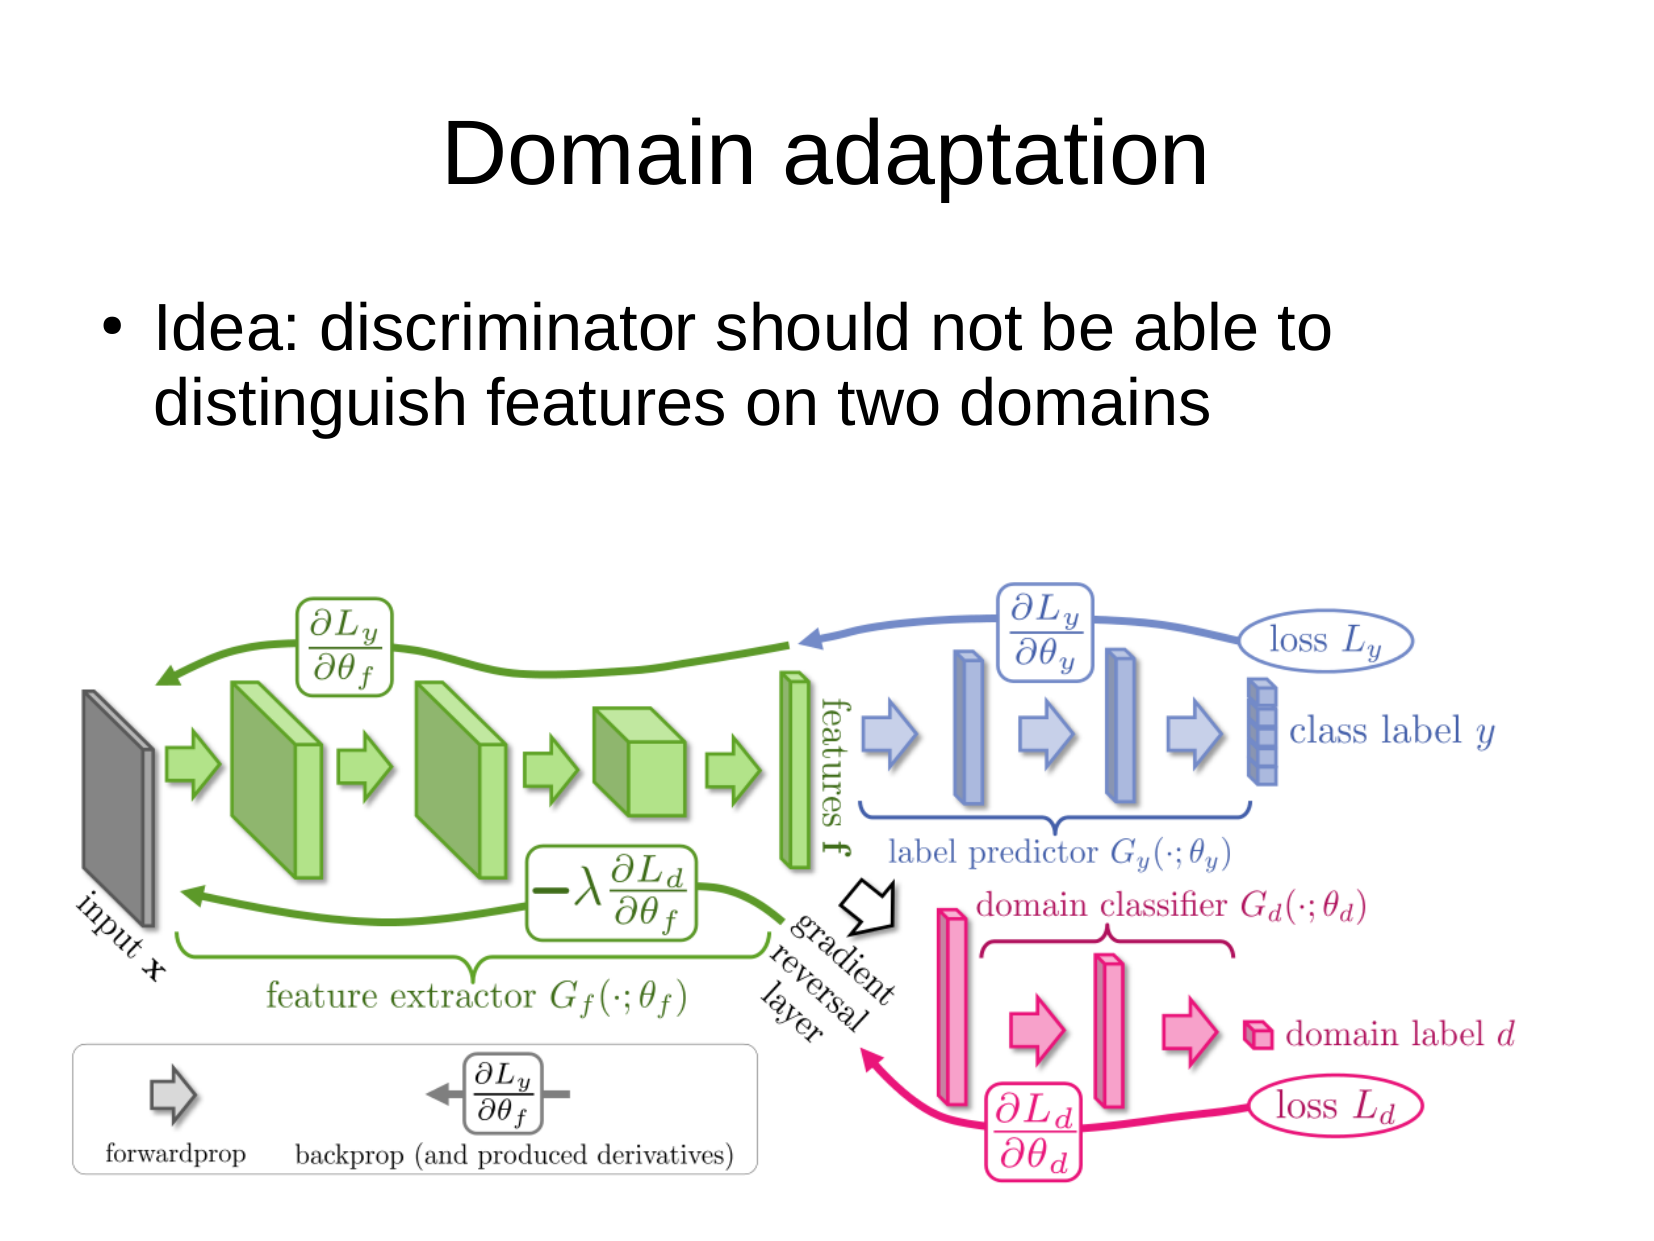

# Domain adaptation
Idea: discriminator should not be able to distinguish features on two domains